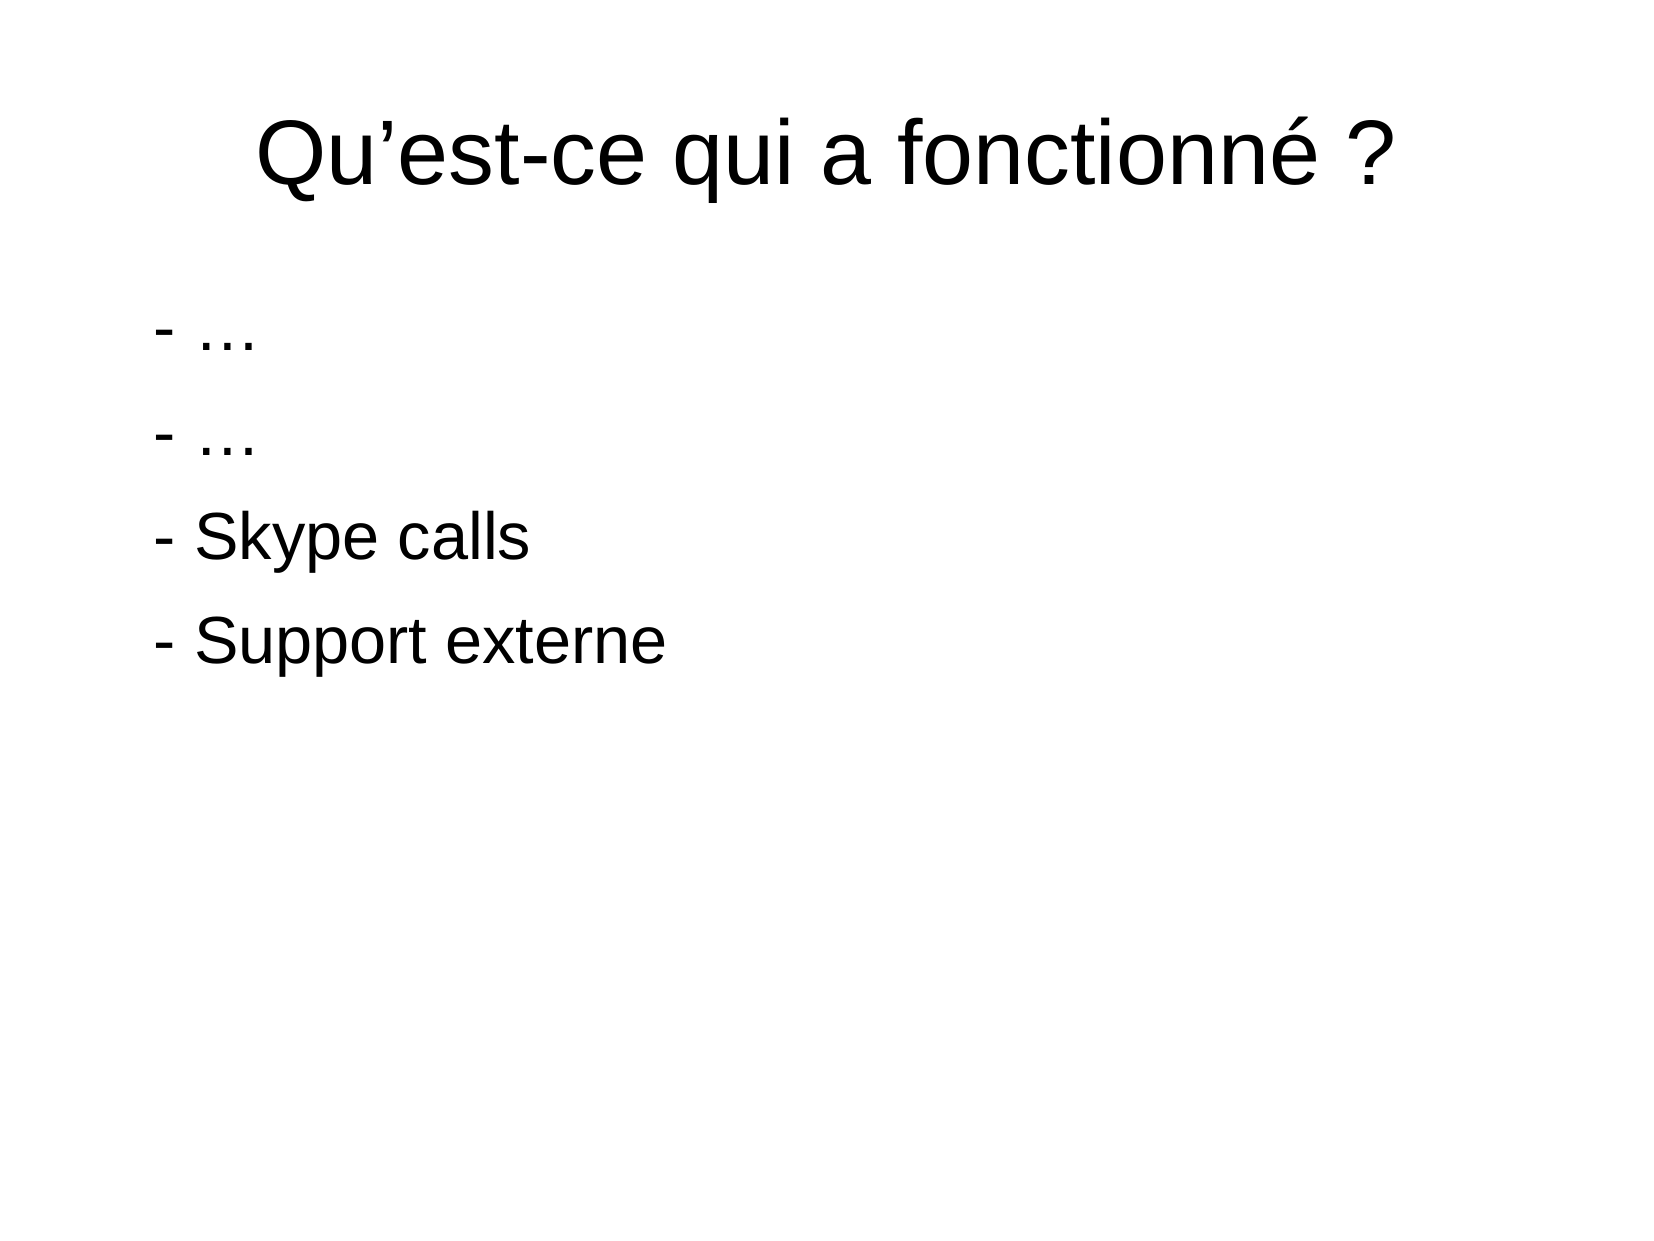

# Qu’est-ce qui a fonctionné ?
- …
- …
- Skype calls
- Support externe